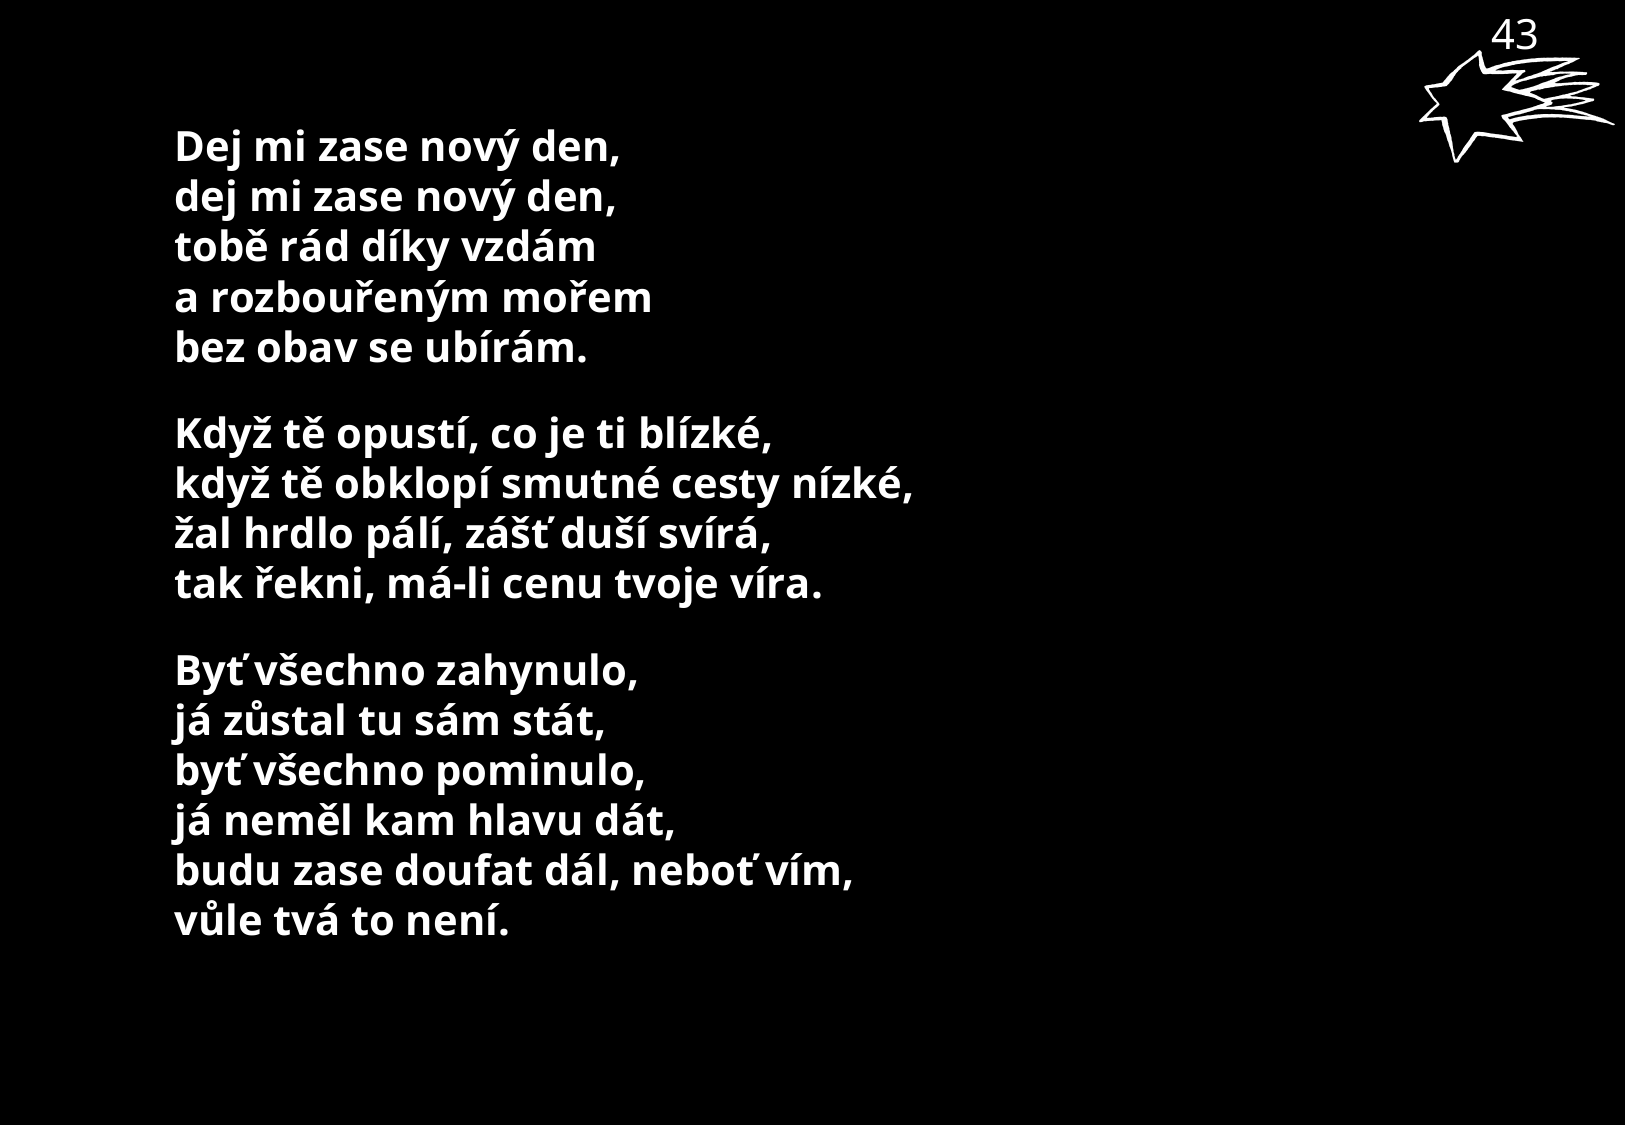

43
# Dej mi zase nový den, dej mi zase nový den, tobě rád díky vzdám a rozbouřeným mořem bez obav se ubírám.
	Když tě opustí, co je ti blízké,
když tě obklopí smutné cesty nízké,
žal hrdlo pálí, zášť duší svírá,
tak řekni, má-li cenu tvoje víra.
	Byť všechno zahynulo,
já zůstal tu sám stát,
byť všechno pominulo,
já neměl kam hlavu dát,
budu zase doufat dál, neboť vím,
vůle tvá to není.